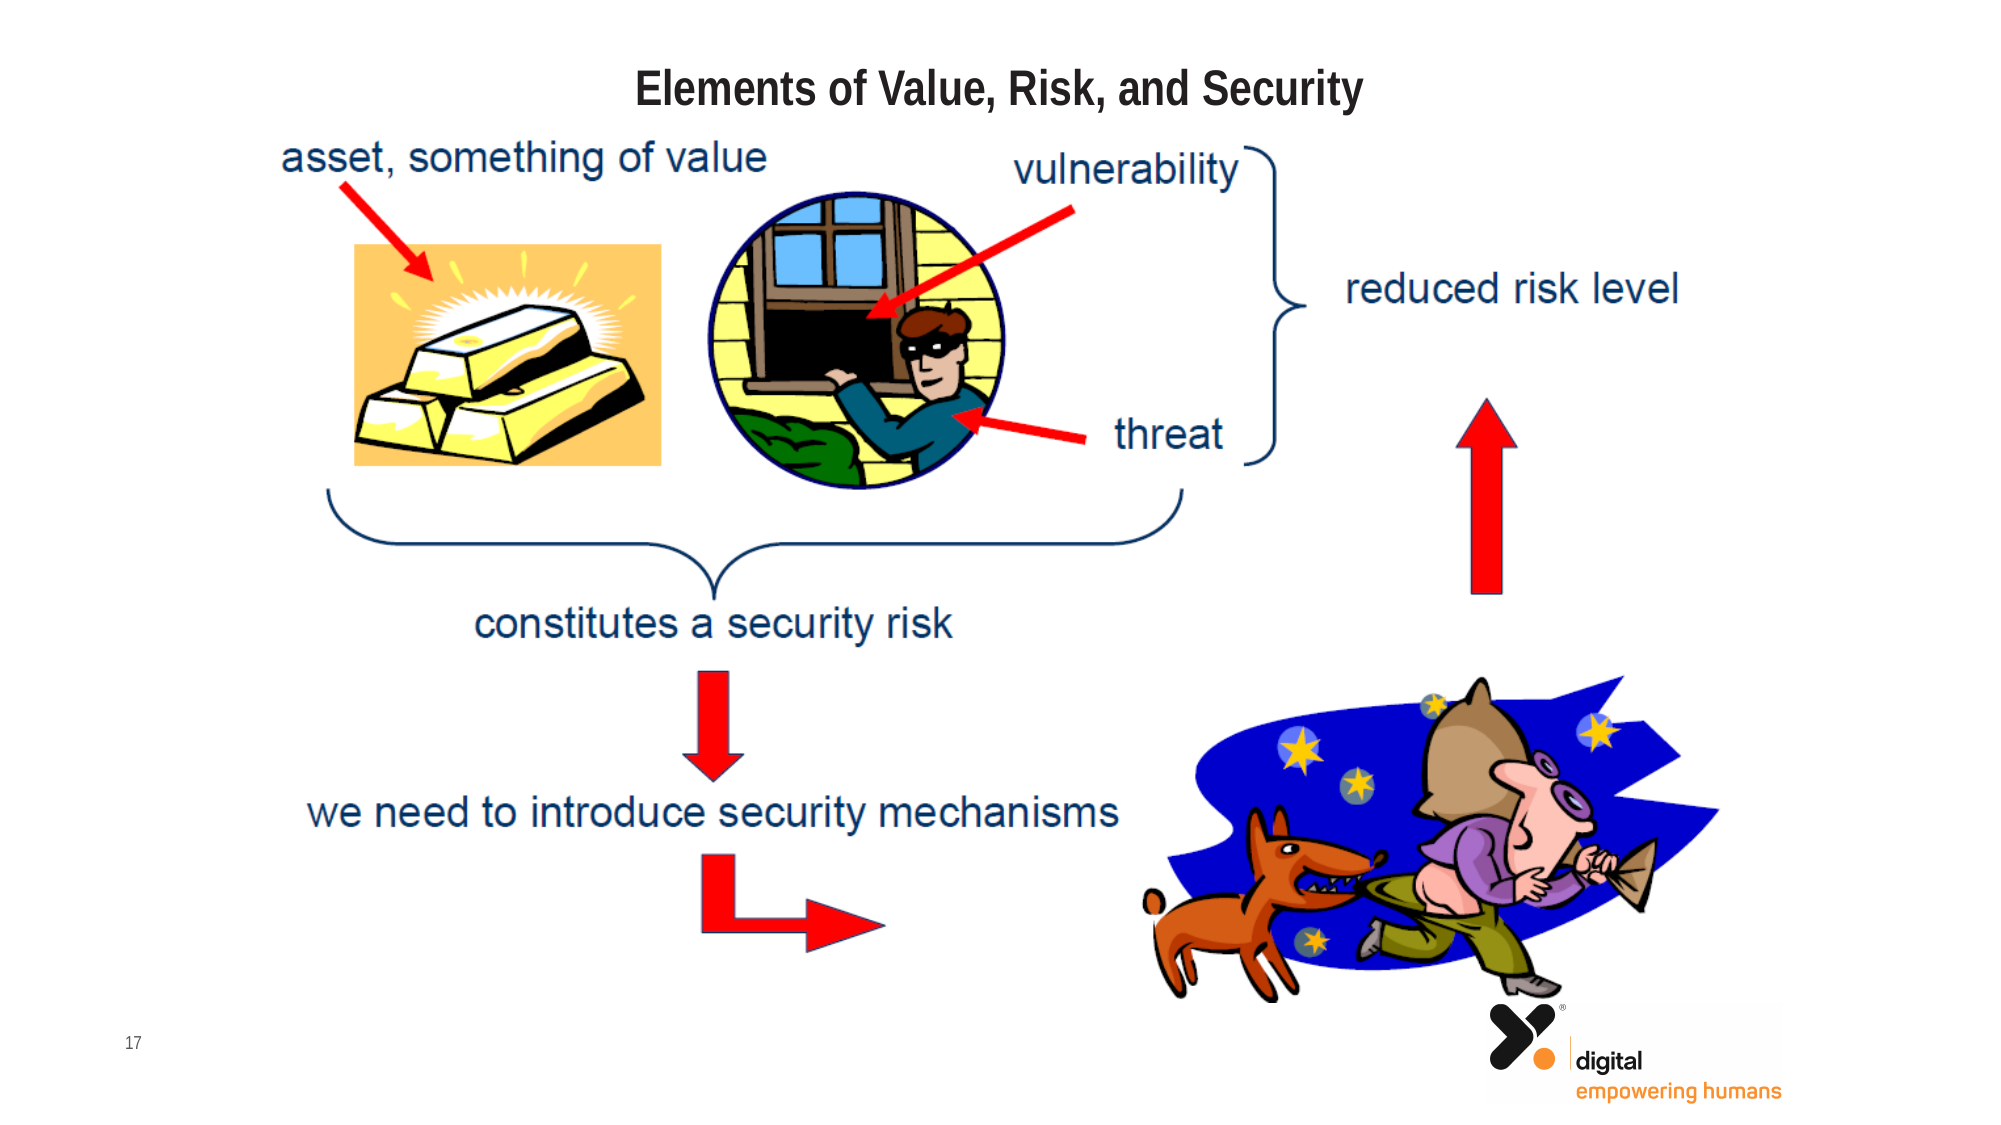

Elements of Value, Risk, and Security
#